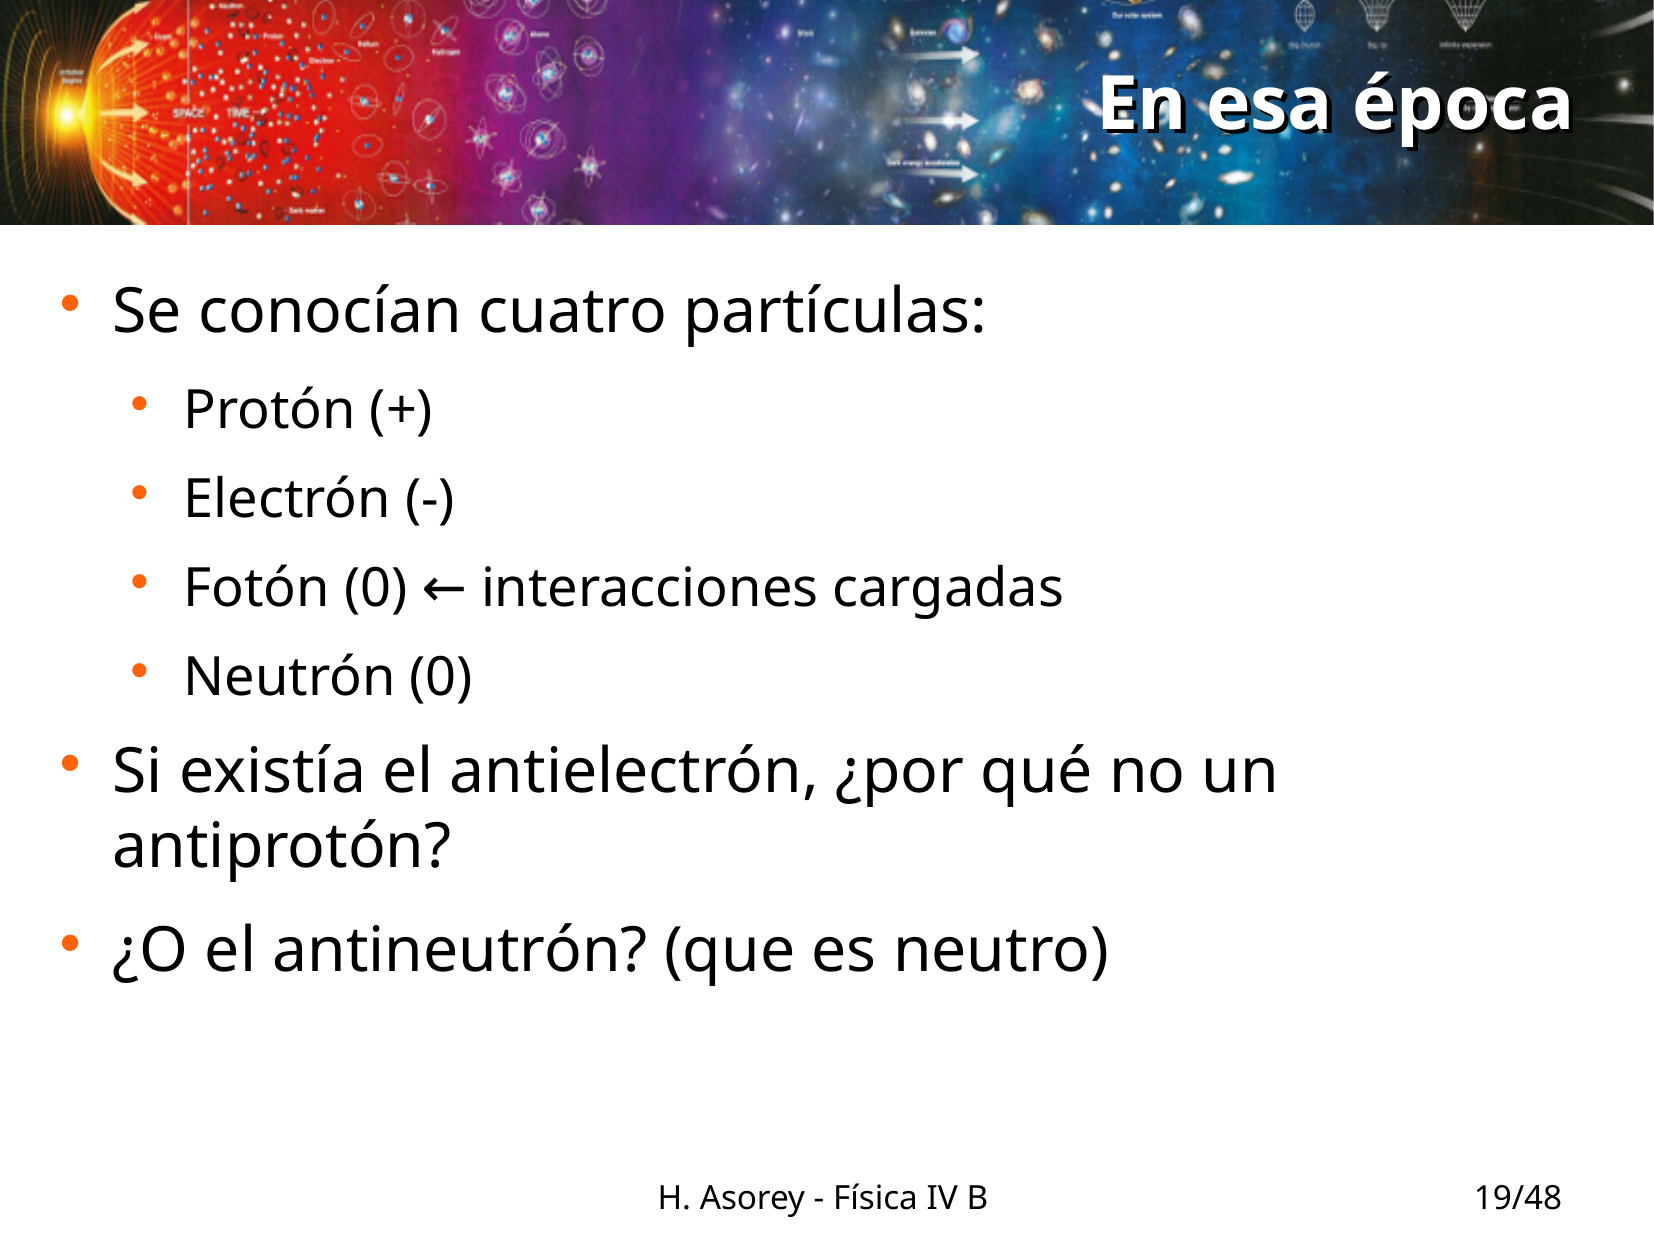

# En esa época
Se conocían cuatro partículas:
Protón (+)
Electrón (-)
Fotón (0) ← interacciones cargadas
Neutrón (0)
Si existía el antielectrón, ¿por qué no un antiprotón?
¿O el antineutrón? (que es neutro)
H. Asorey - Física IV B
19